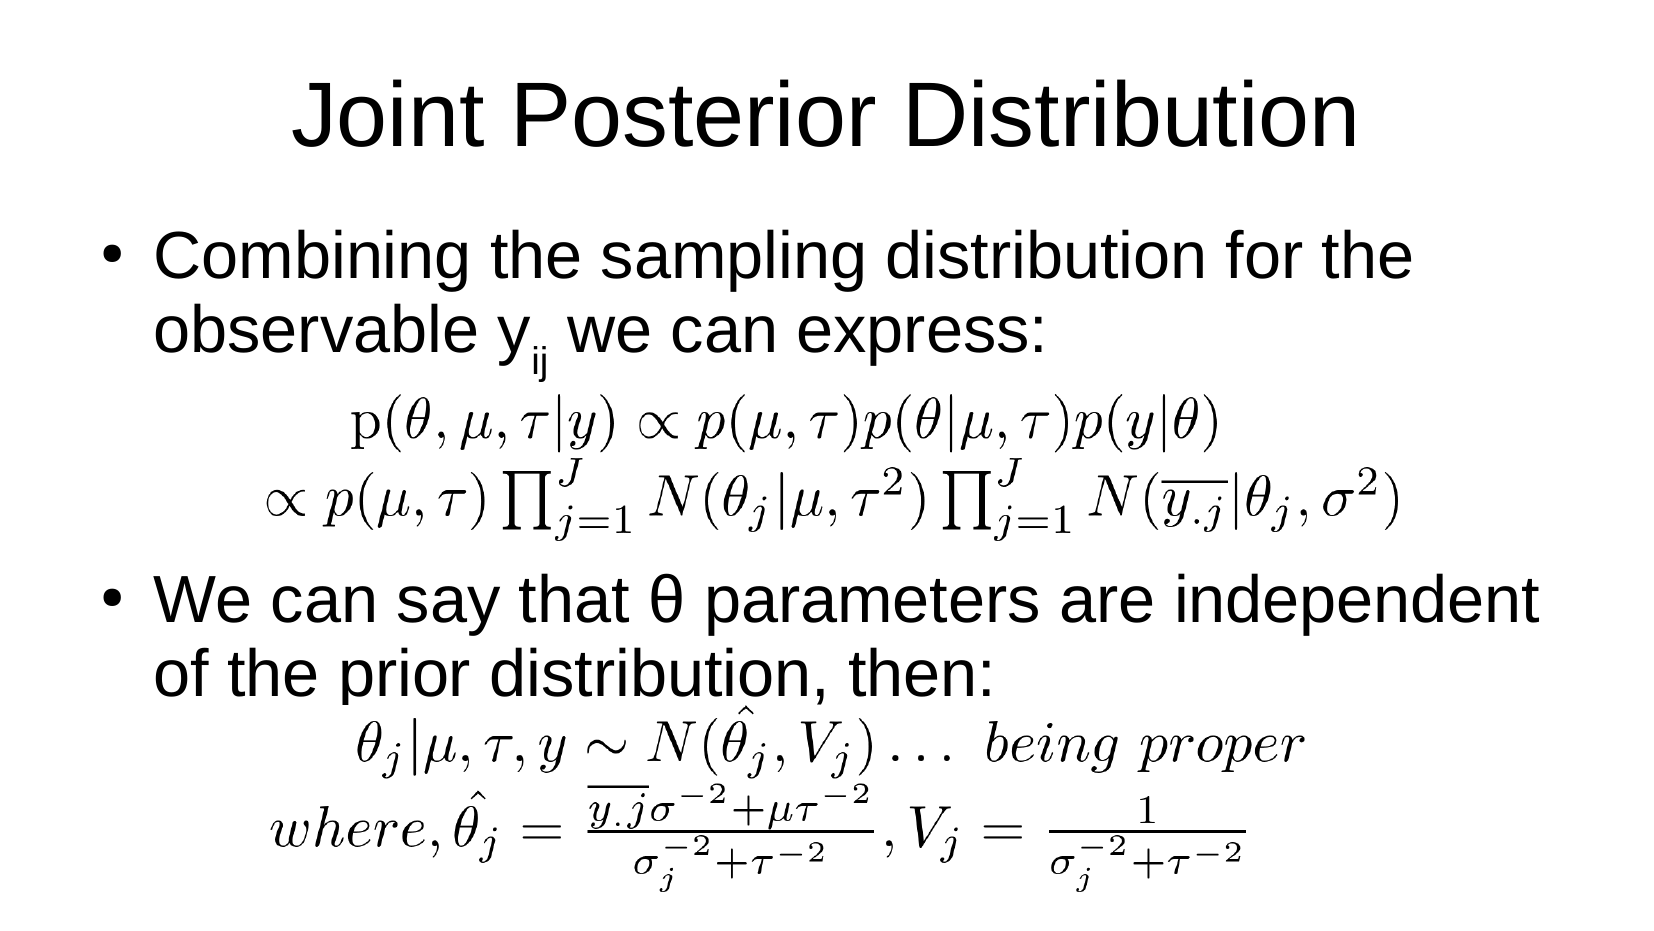

# Joint Posterior Distribution
Combining the sampling distribution for the observable yij we can express:
We can say that θ parameters are independent of the prior distribution, then: